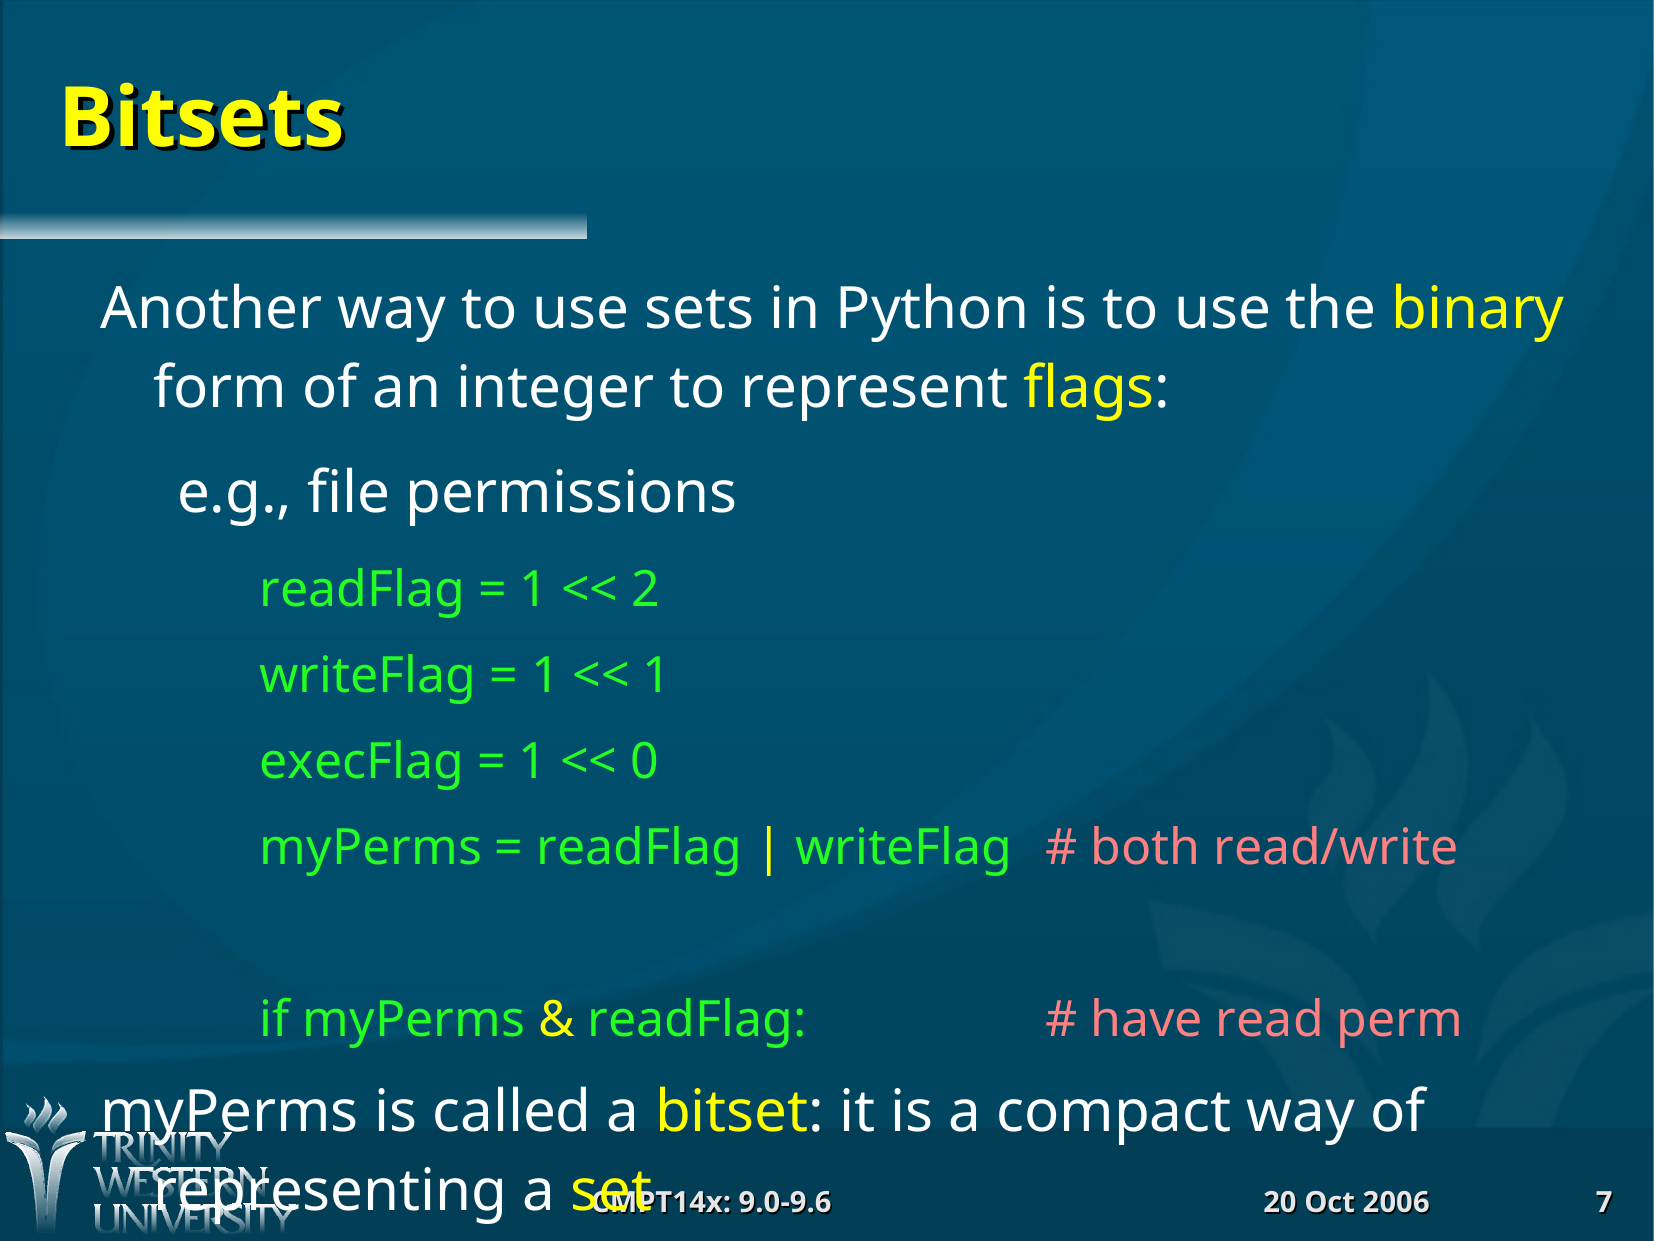

# Bitsets
Another way to use sets in Python is to use the binary form of an integer to represent flags:
e.g., file permissions
readFlag = 1 << 2
writeFlag = 1 << 1
execFlag = 1 << 0
myPerms = readFlag | writeFlag	# both read/write
if myPerms & readFlag:				# have read perm
myPerms is called a bitset: it is a compact way of representing a set
CMPT14x: 9.0-9.6
20 Oct 2006
7